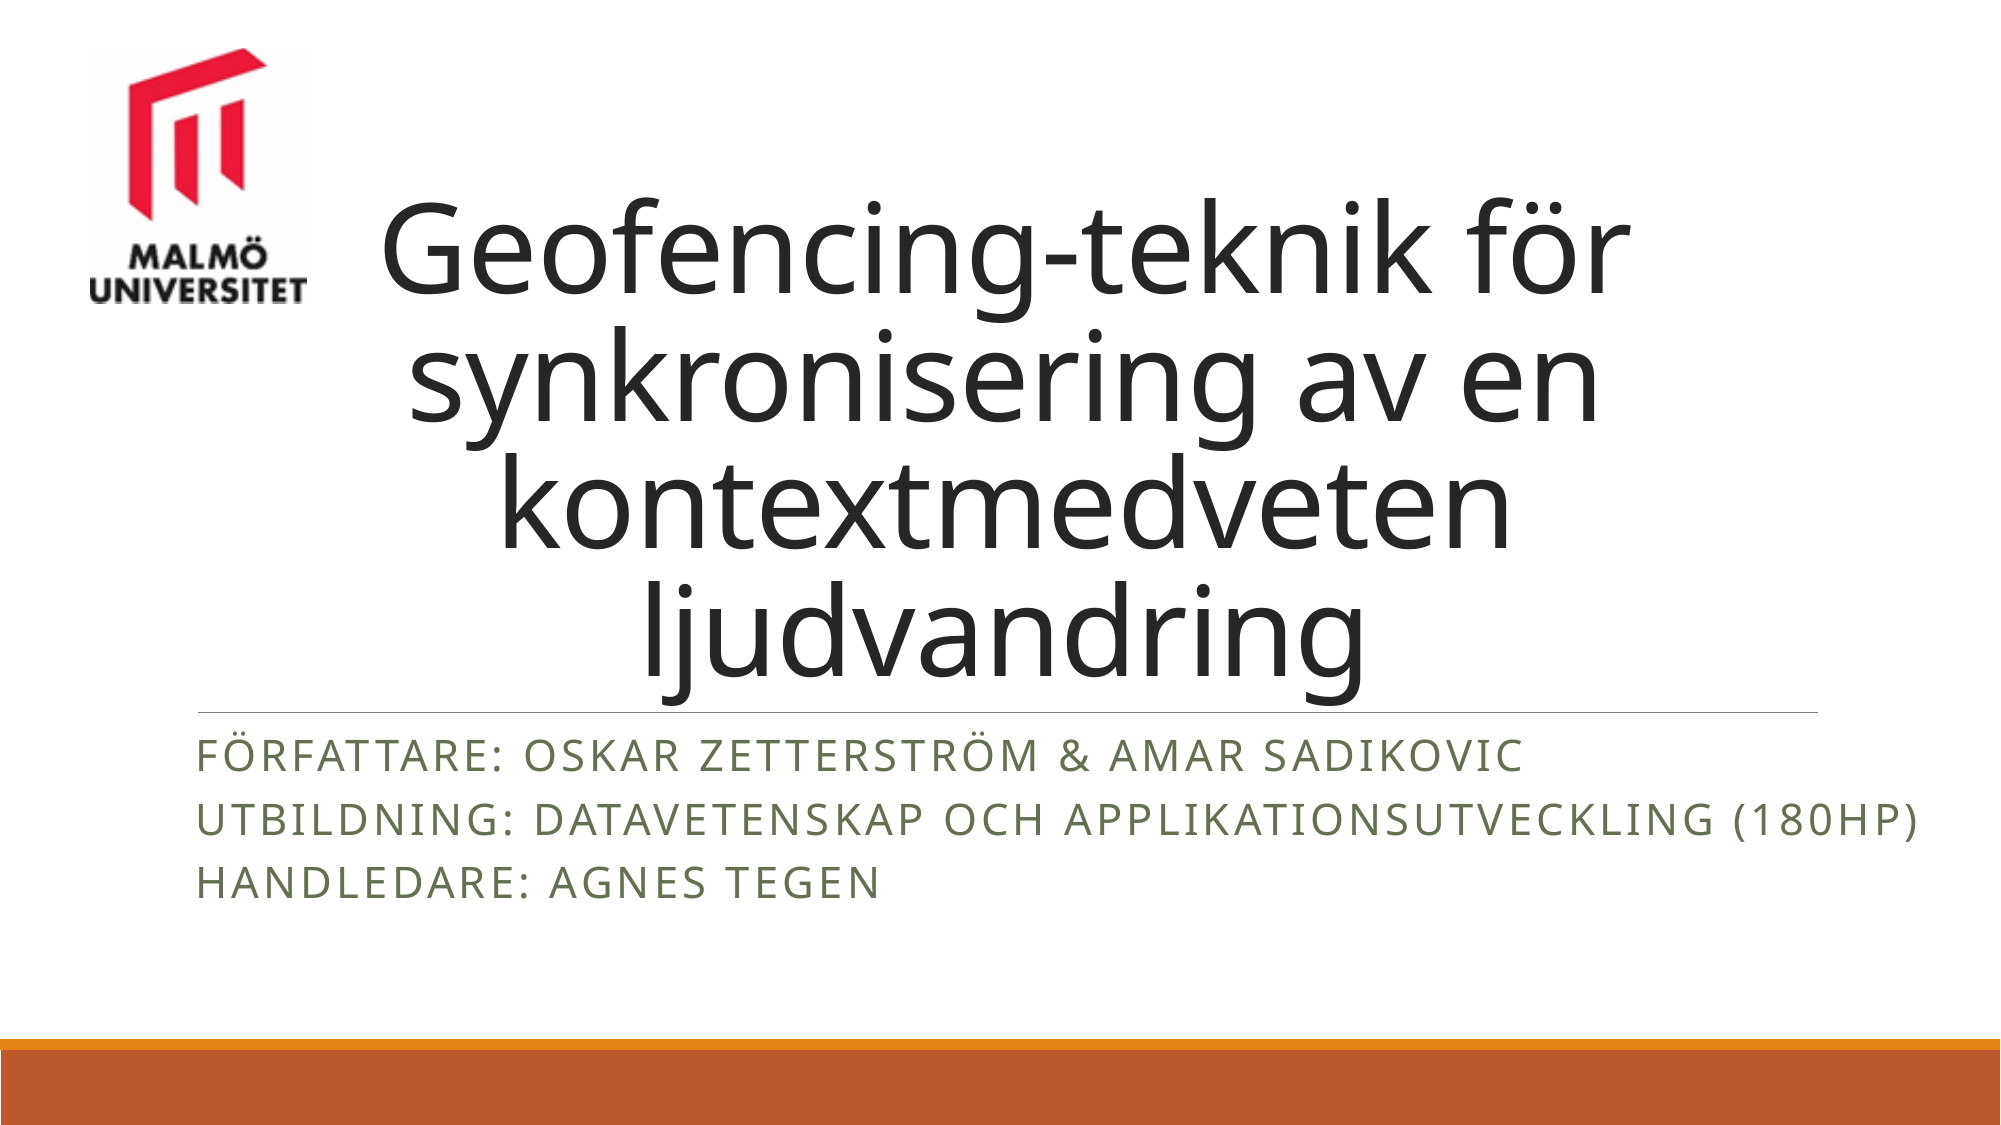

# Geofencing-teknik för synkronisering av en kontextmedveten ljudvandring
Författare: oskar zetterström & amar sadikovic
Utbildning: datavetenskap och applikationsutveckling (180hp)
Handledare: Agnes tegen